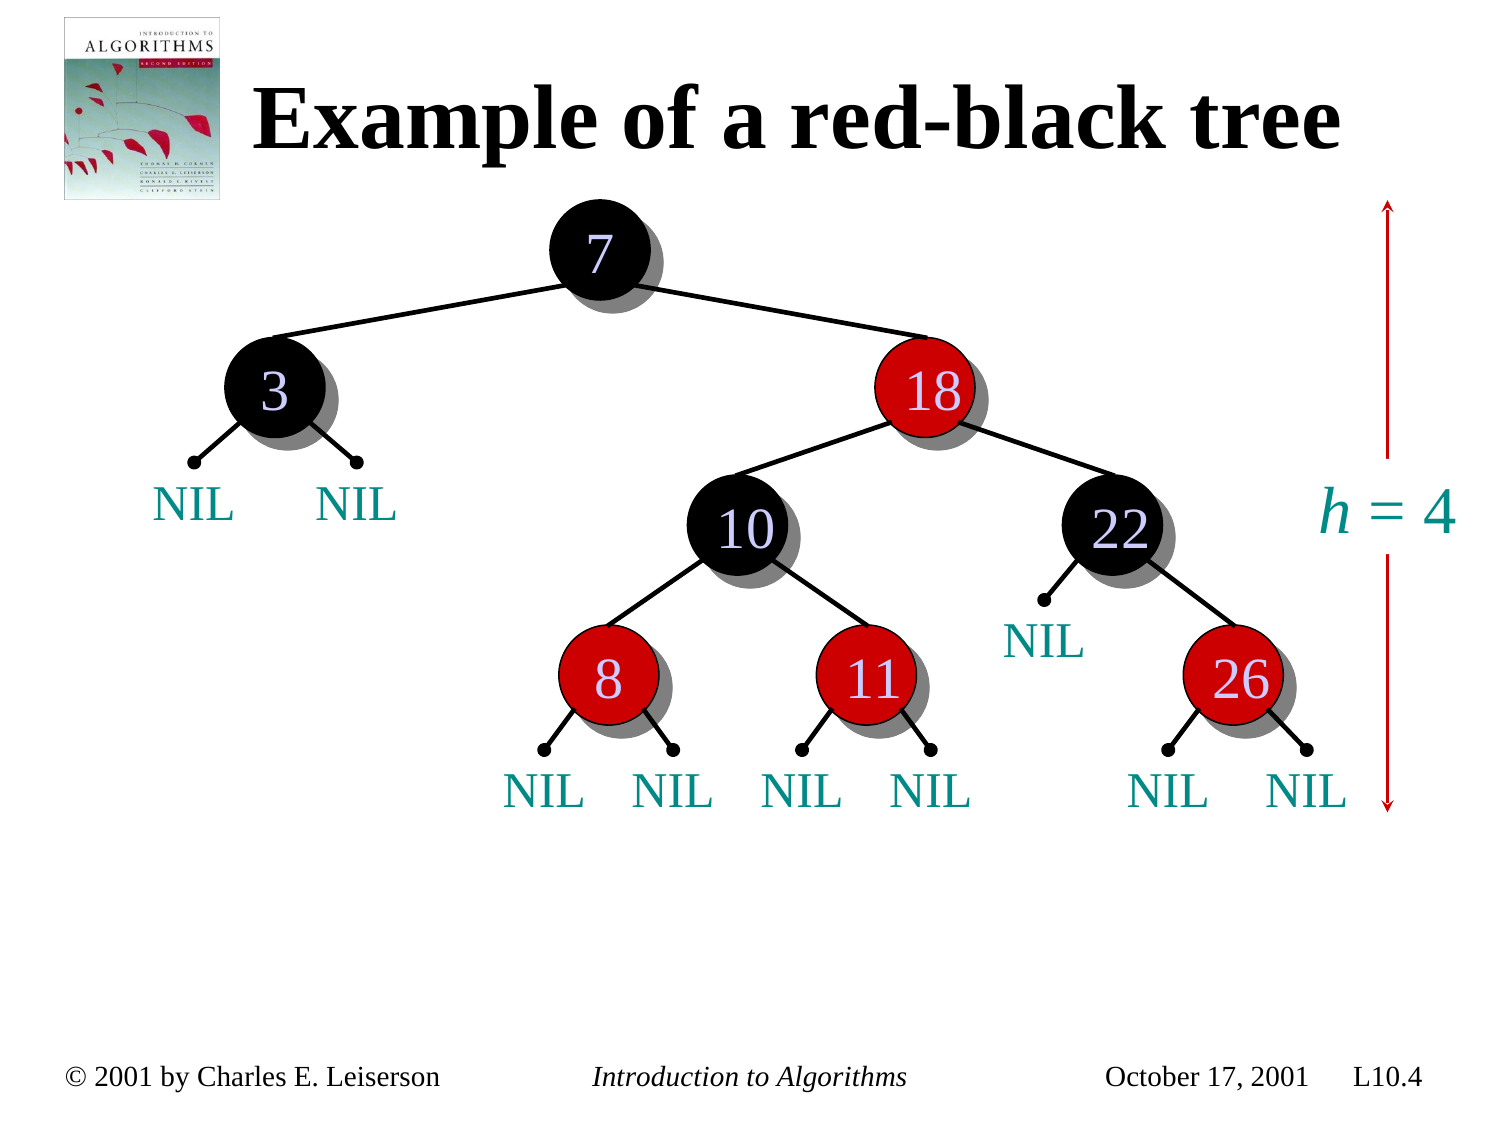

# Example of a red-black tree
7
h = 4
3
18
NIL
NIL
10
22
NIL
8
11
26
NIL
NIL
NIL
NIL
NIL
NIL
Introduction to Algorithms
October 17, 2001 L10.